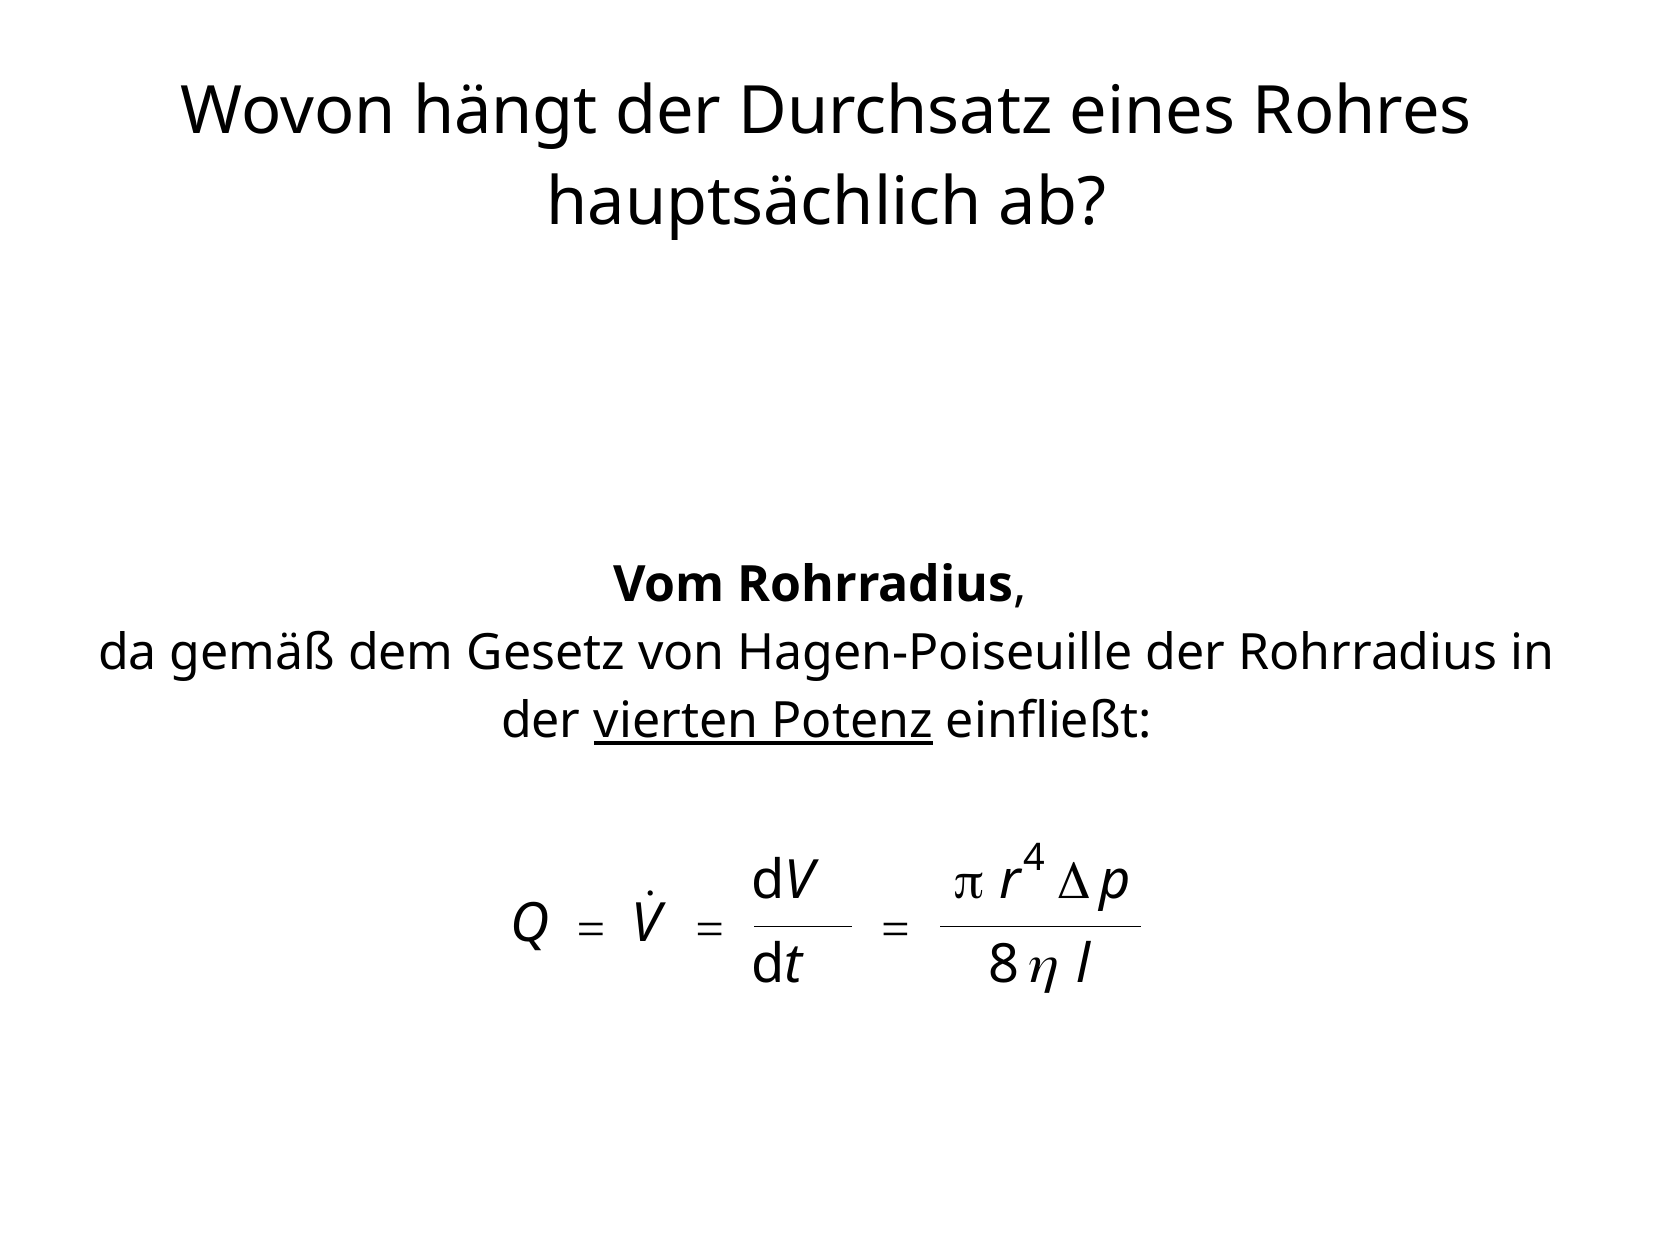

# Wovon hängt der Durchsatz eines Rohres hauptsächlich ab?
Vom Rohrradius,
da gemäß dem Gesetz von Hagen-Poiseuille der Rohrradius in der vierten Potenz einfließt: